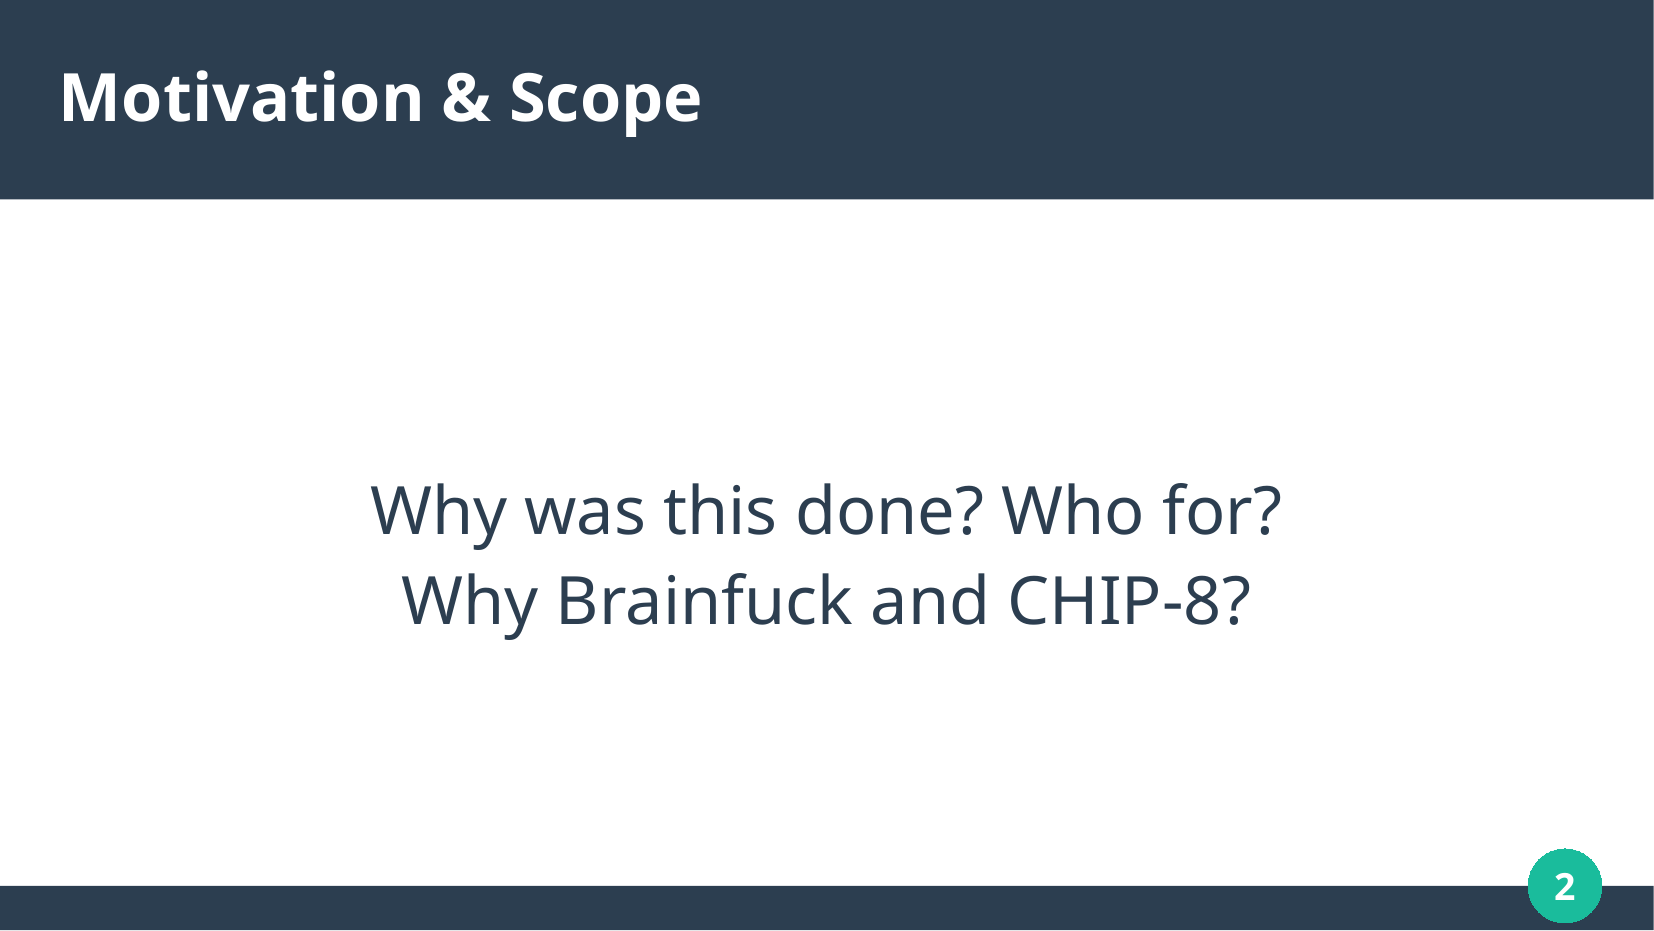

# Motivation & Scope
Why was this done? Who for?
Why Brainfuck and CHIP-8?
2